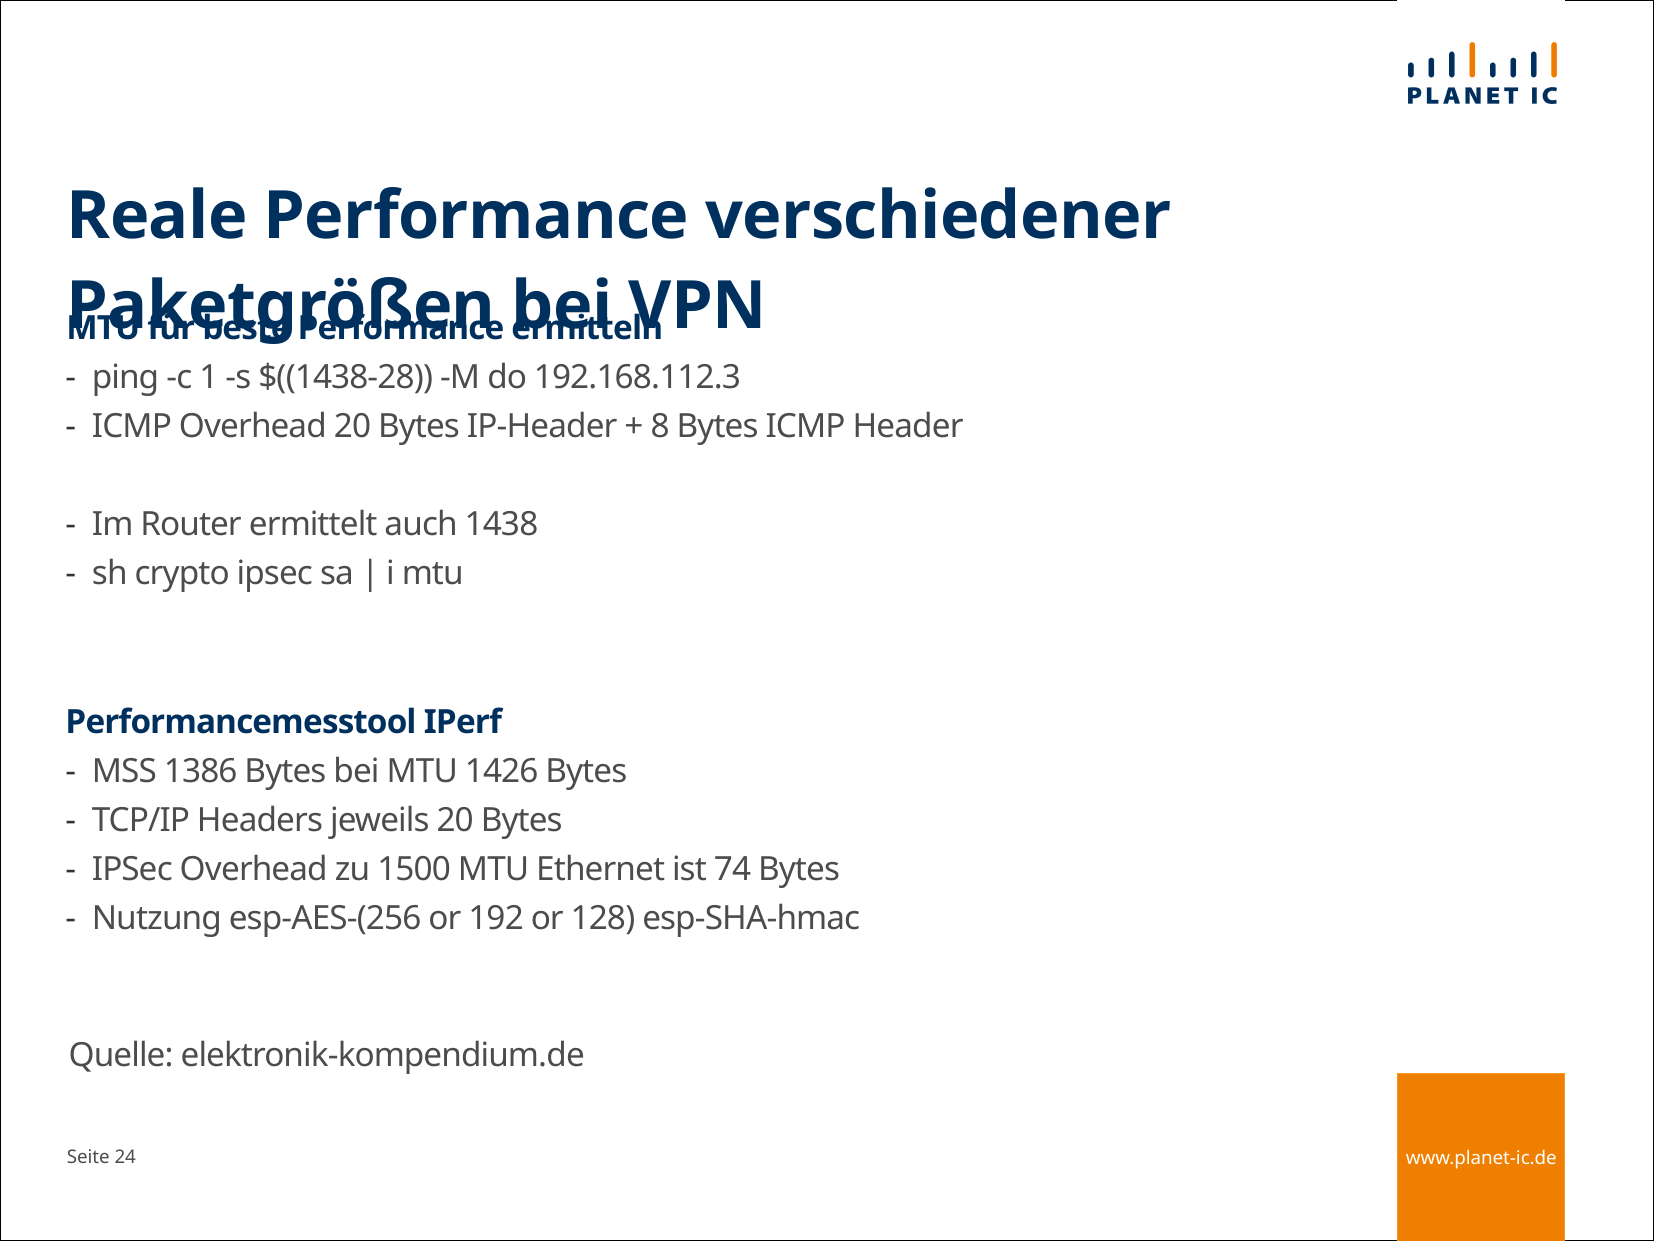

Reale Performance verschiedener Paketgrößen bei VPN
MTU für beste Performance ermitteln
ping -c 1 -s $((1438-28)) -M do 192.168.112.3
ICMP Overhead 20 Bytes IP-Header + 8 Bytes ICMP Header
Im Router ermittelt auch 1438
sh crypto ipsec sa | i mtu
Performancemesstool IPerf
MSS 1386 Bytes bei MTU 1426 Bytes
TCP/IP Headers jeweils 20 Bytes
IPSec Overhead zu 1500 MTU Ethernet ist 74 Bytes
Nutzung esp-AES-(256 or 192 or 128) esp-SHA-hmac
Quelle: elektronik-kompendium.de